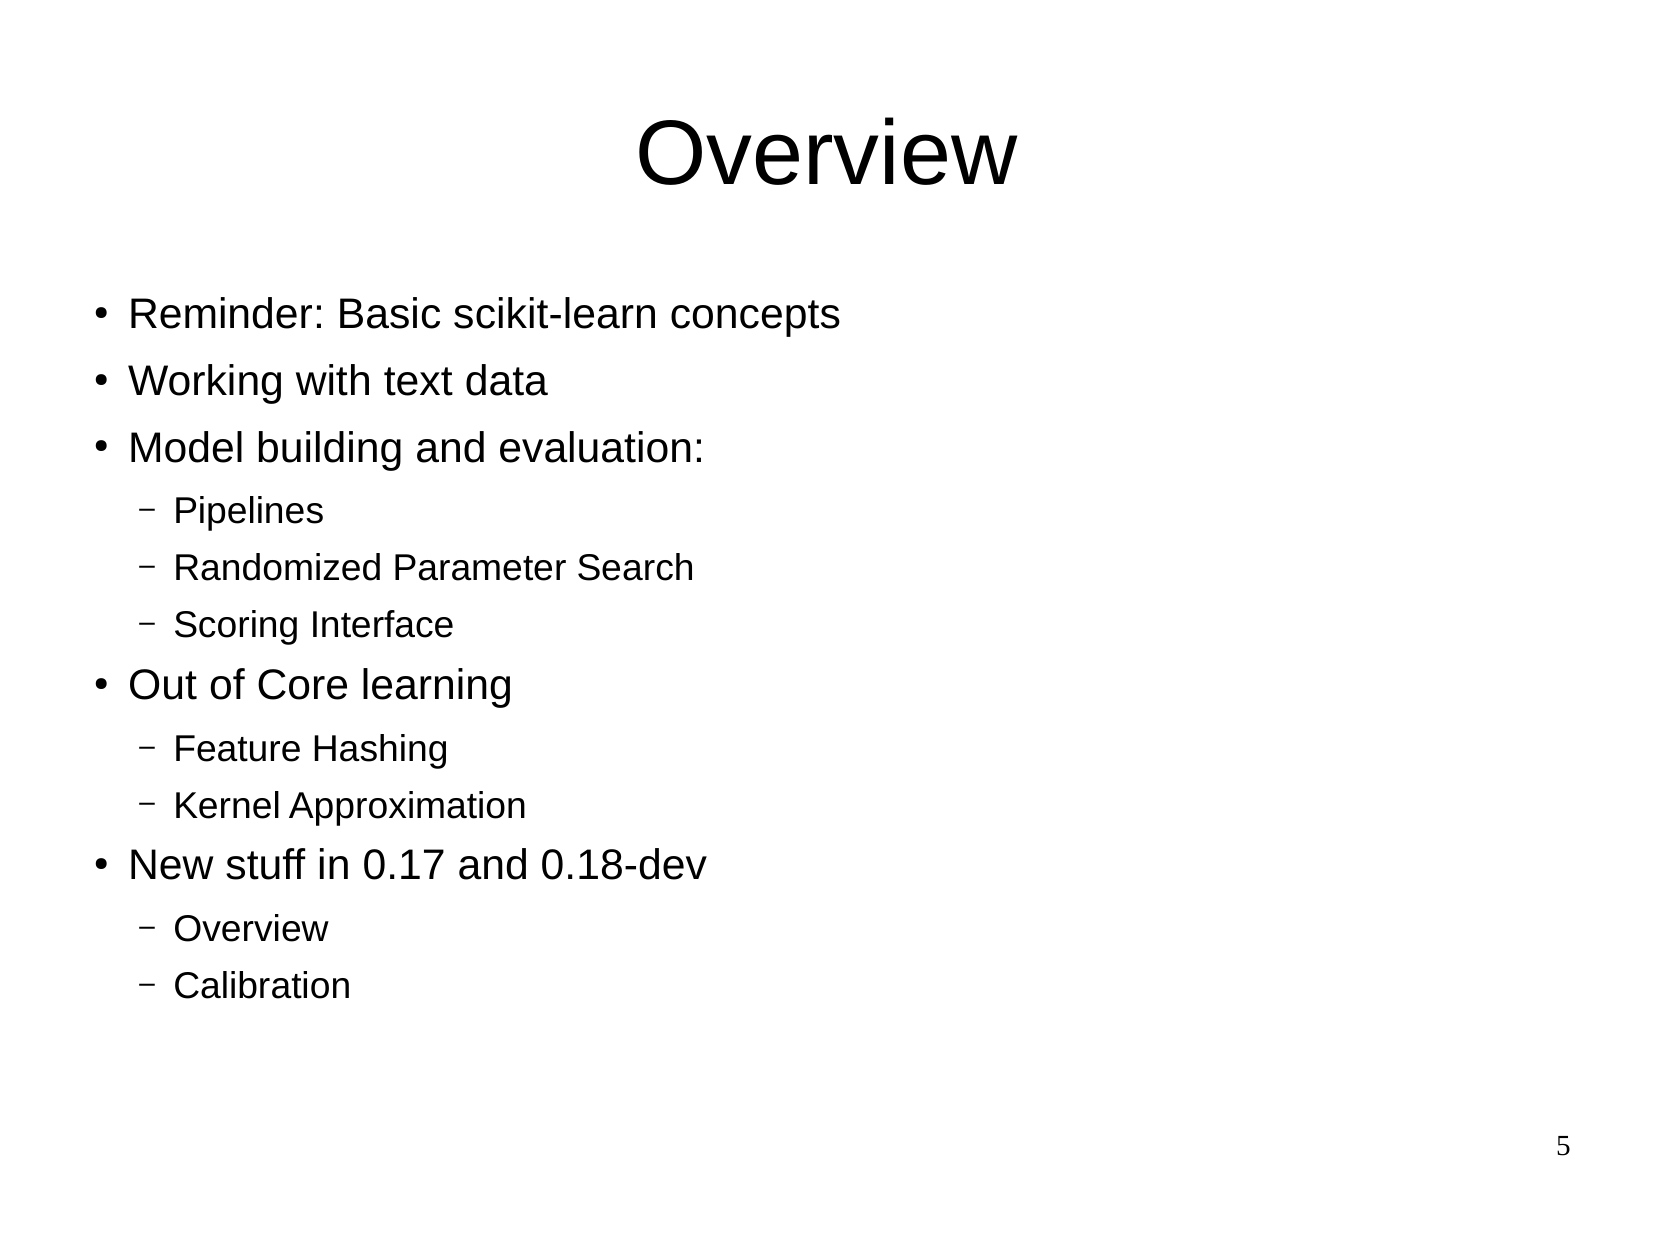

# Overview
Reminder: Basic scikit-learn concepts
Working with text data
Model building and evaluation:
Pipelines
Randomized Parameter Search
Scoring Interface
Out of Core learning
Feature Hashing
Kernel Approximation
New stuff in 0.17 and 0.18-dev
Overview
Calibration
5